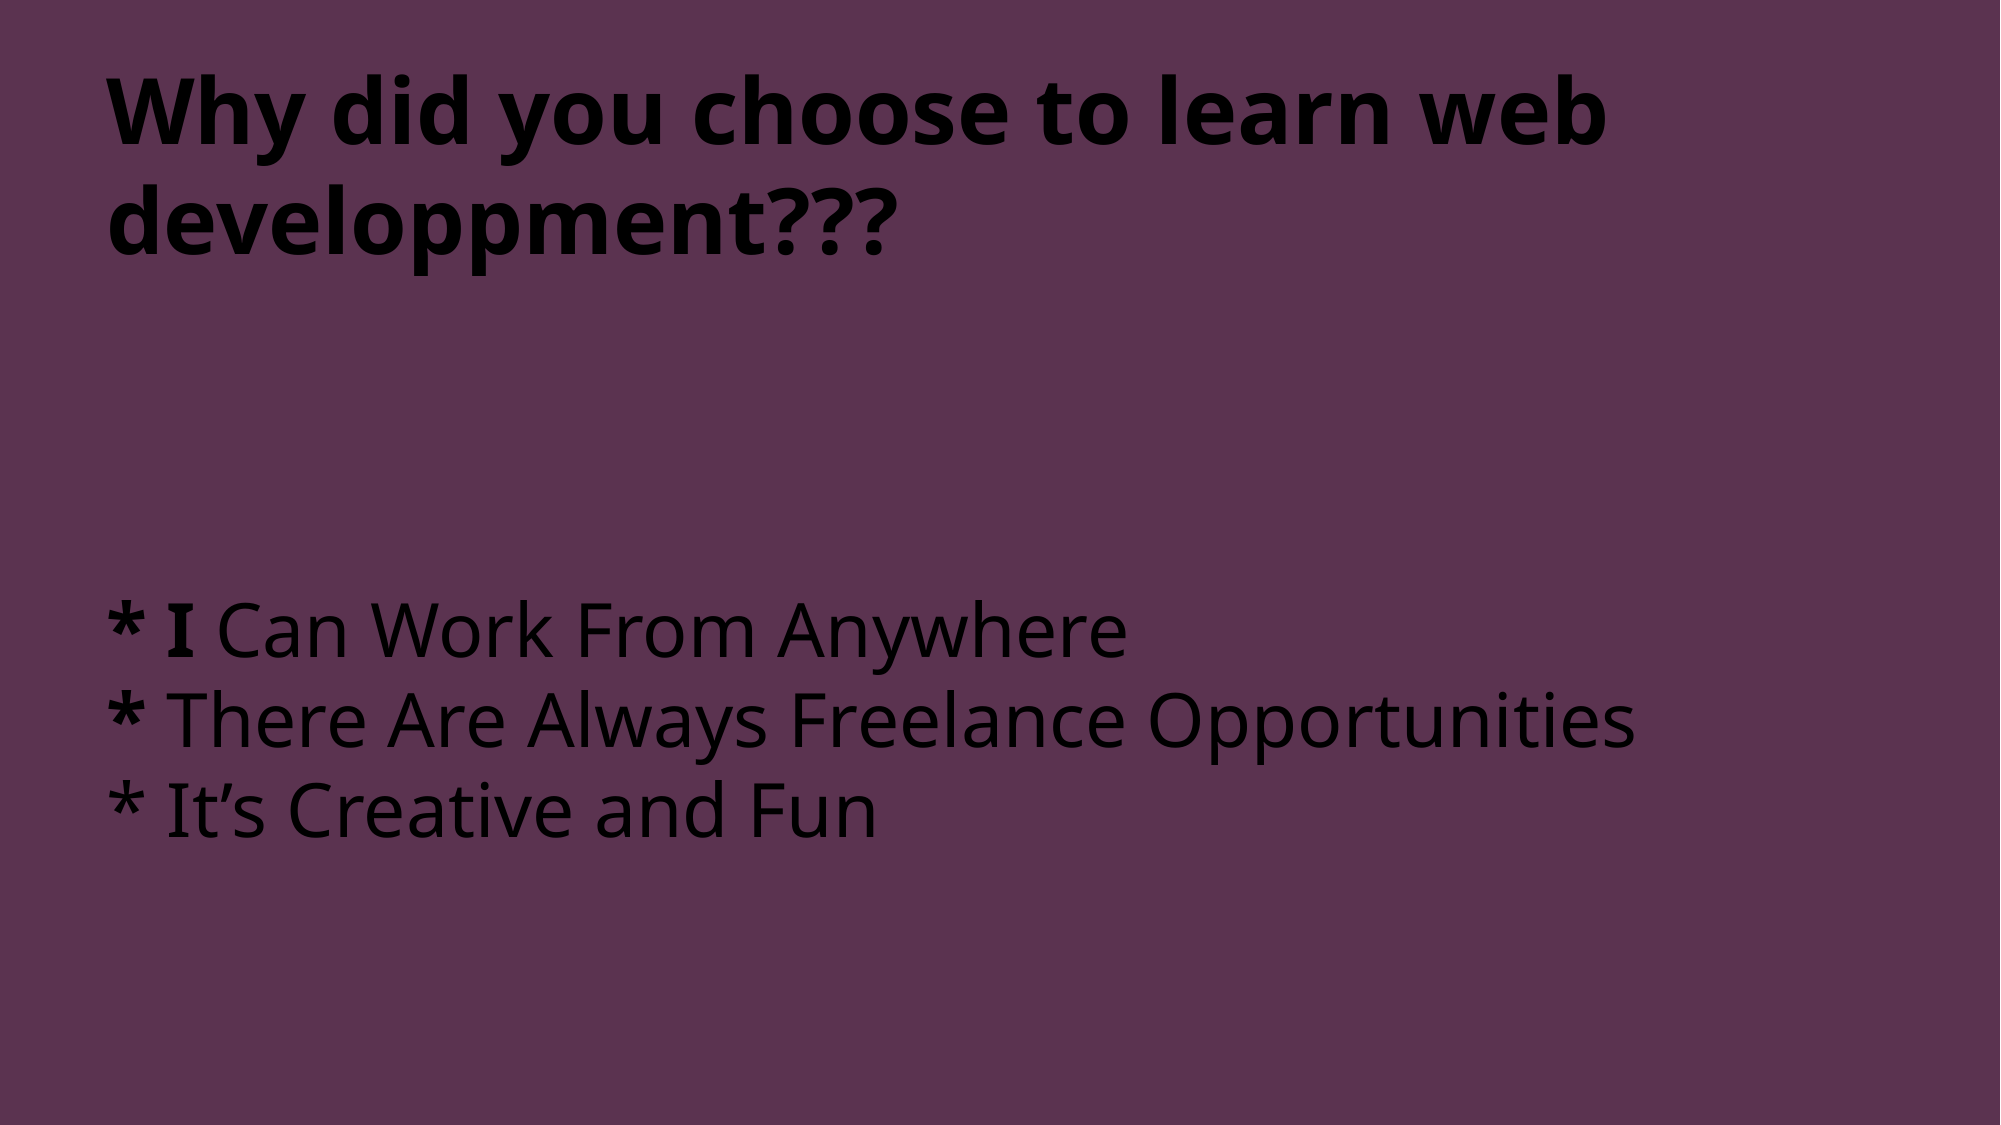

Why did you choose to learn web developpment???
#
* I Can Work From Anywhere
* There Are Always Freelance Opportunities
* It’s Creative and Fun